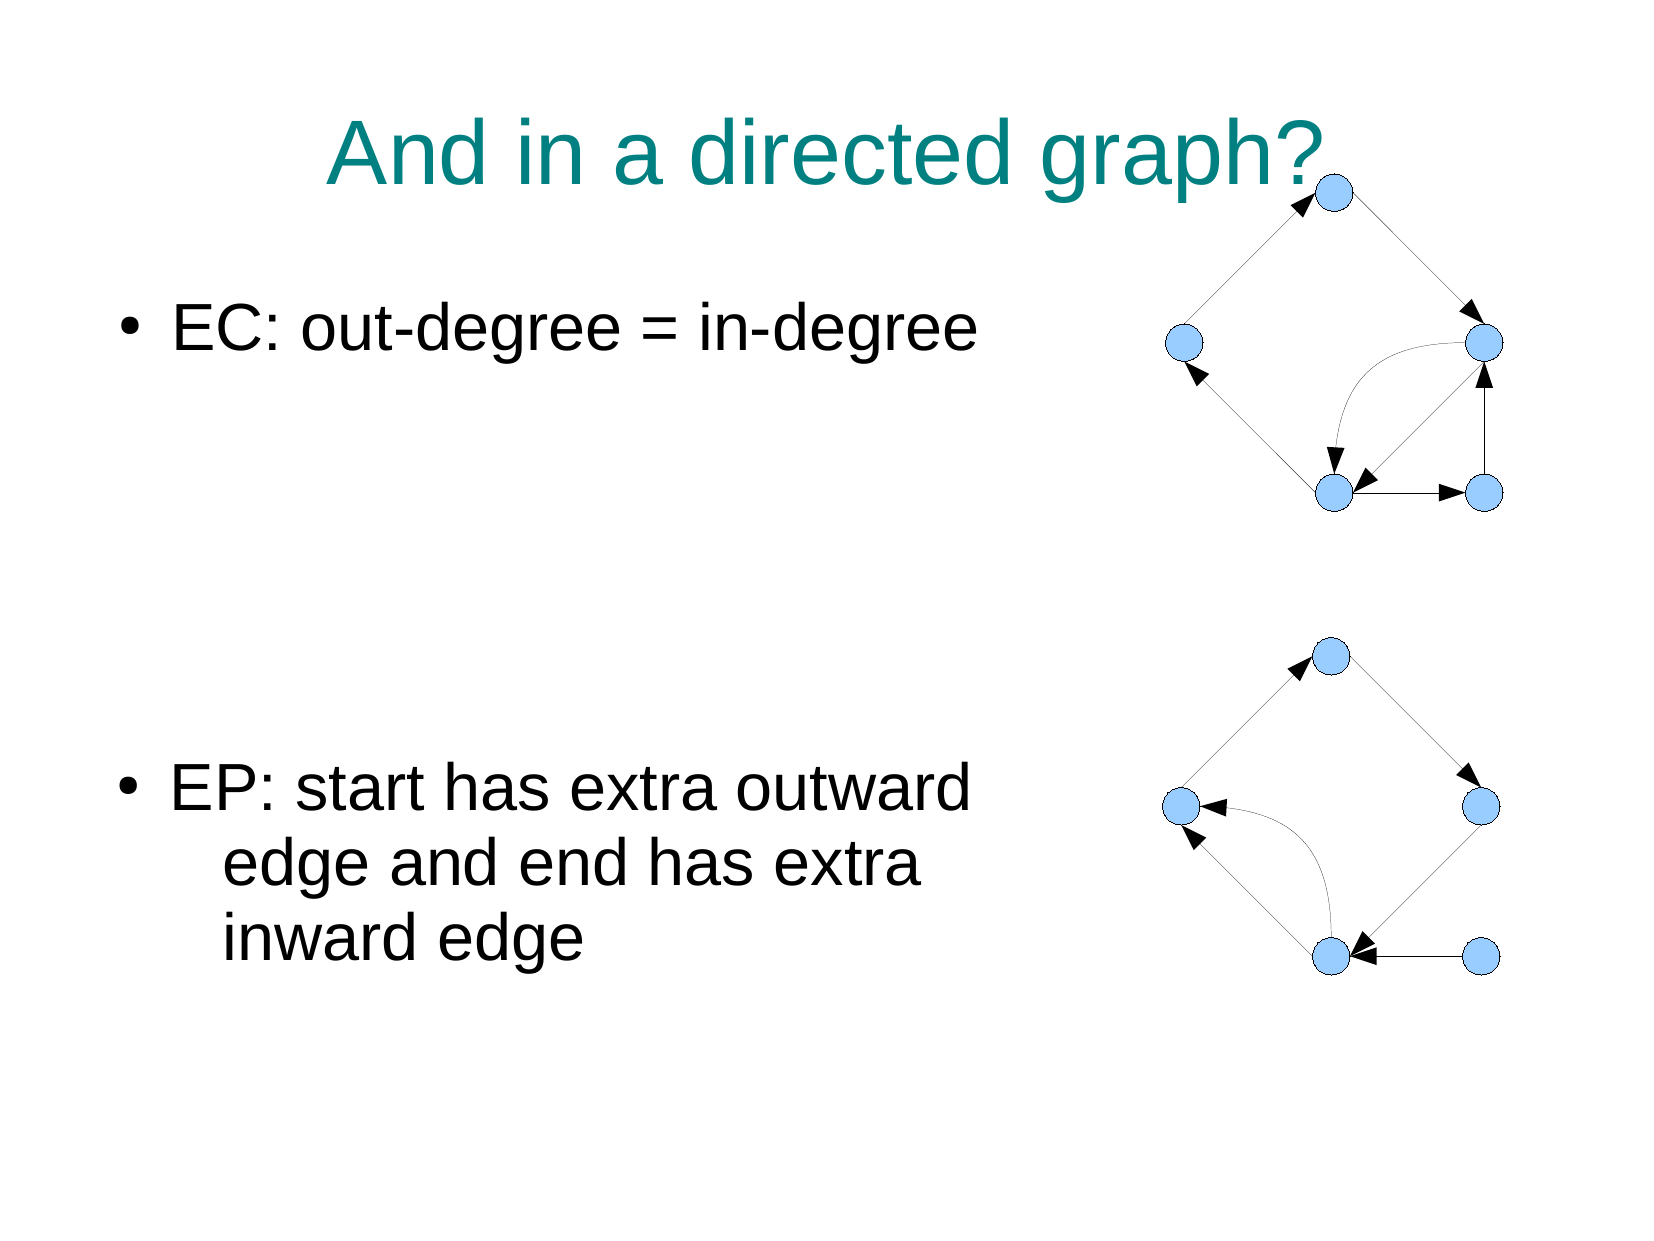

# And in a directed graph?
EC: out-degree = in-degree
EP: start has extra outward edge and end has extra inward edge